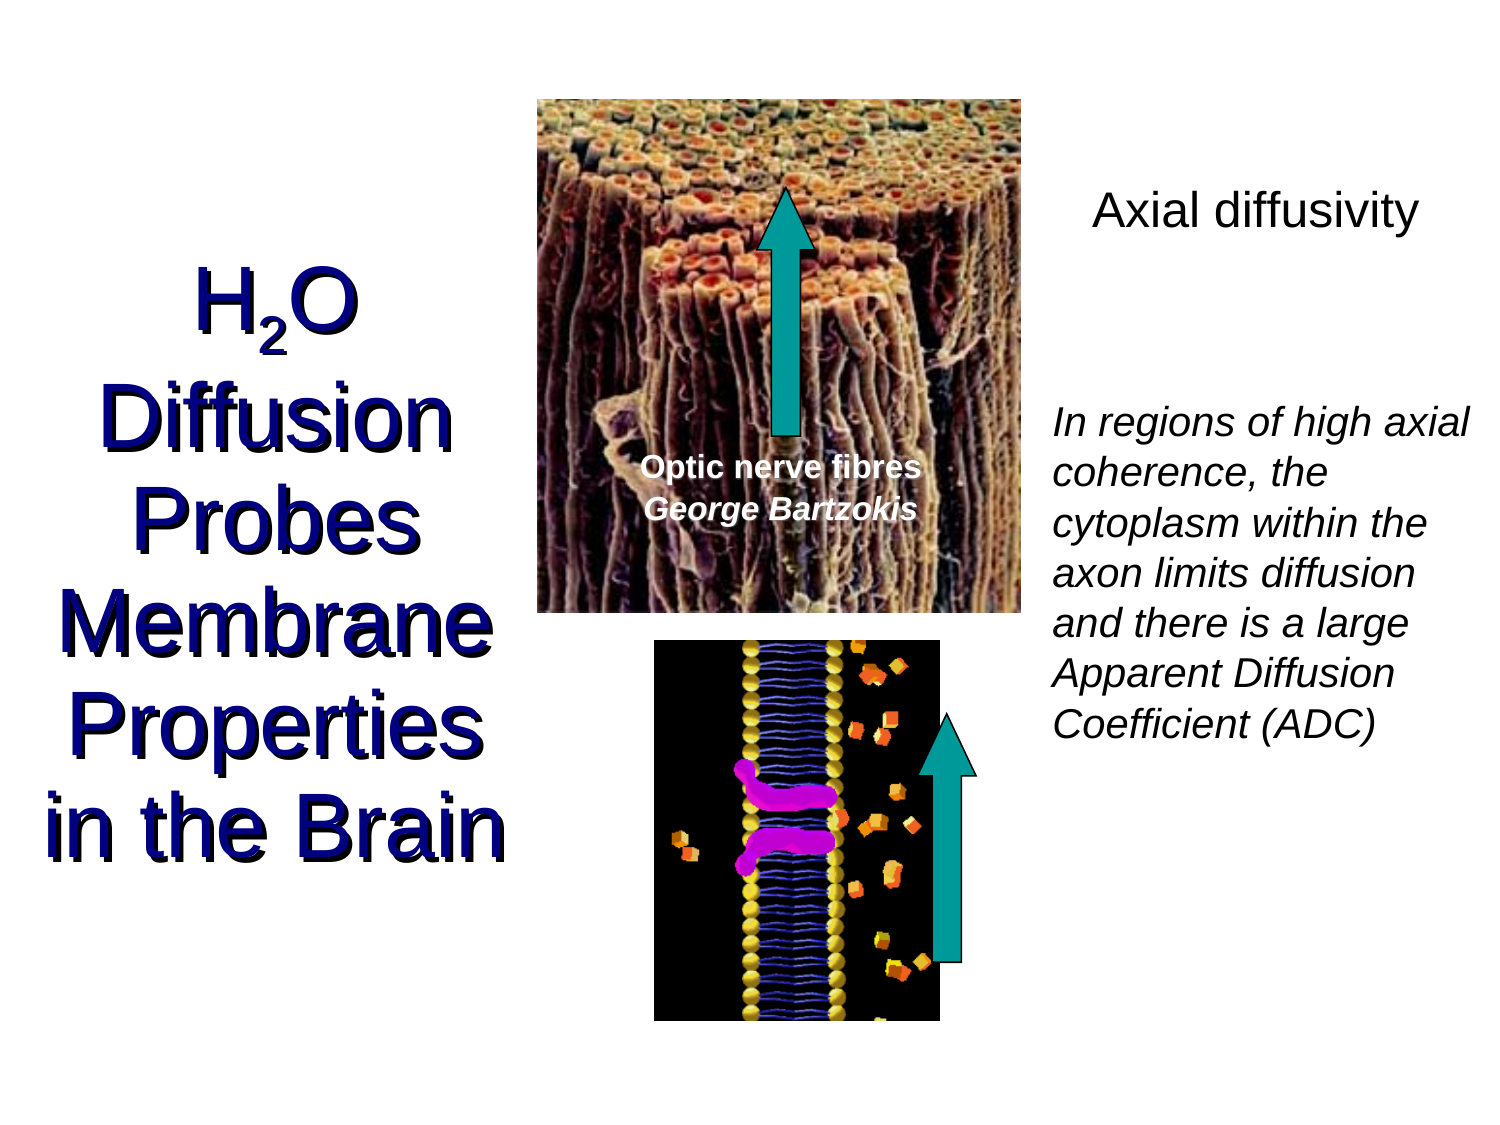

Axial diffusivity
# H2O Diffusion Probes Membrane Properties in the Brain
In regions of high axial coherence, the cytoplasm within the axon limits diffusion and there is a large Apparent Diffusion Coefficient (ADC)
Optic nerve fibres
George Bartzokis